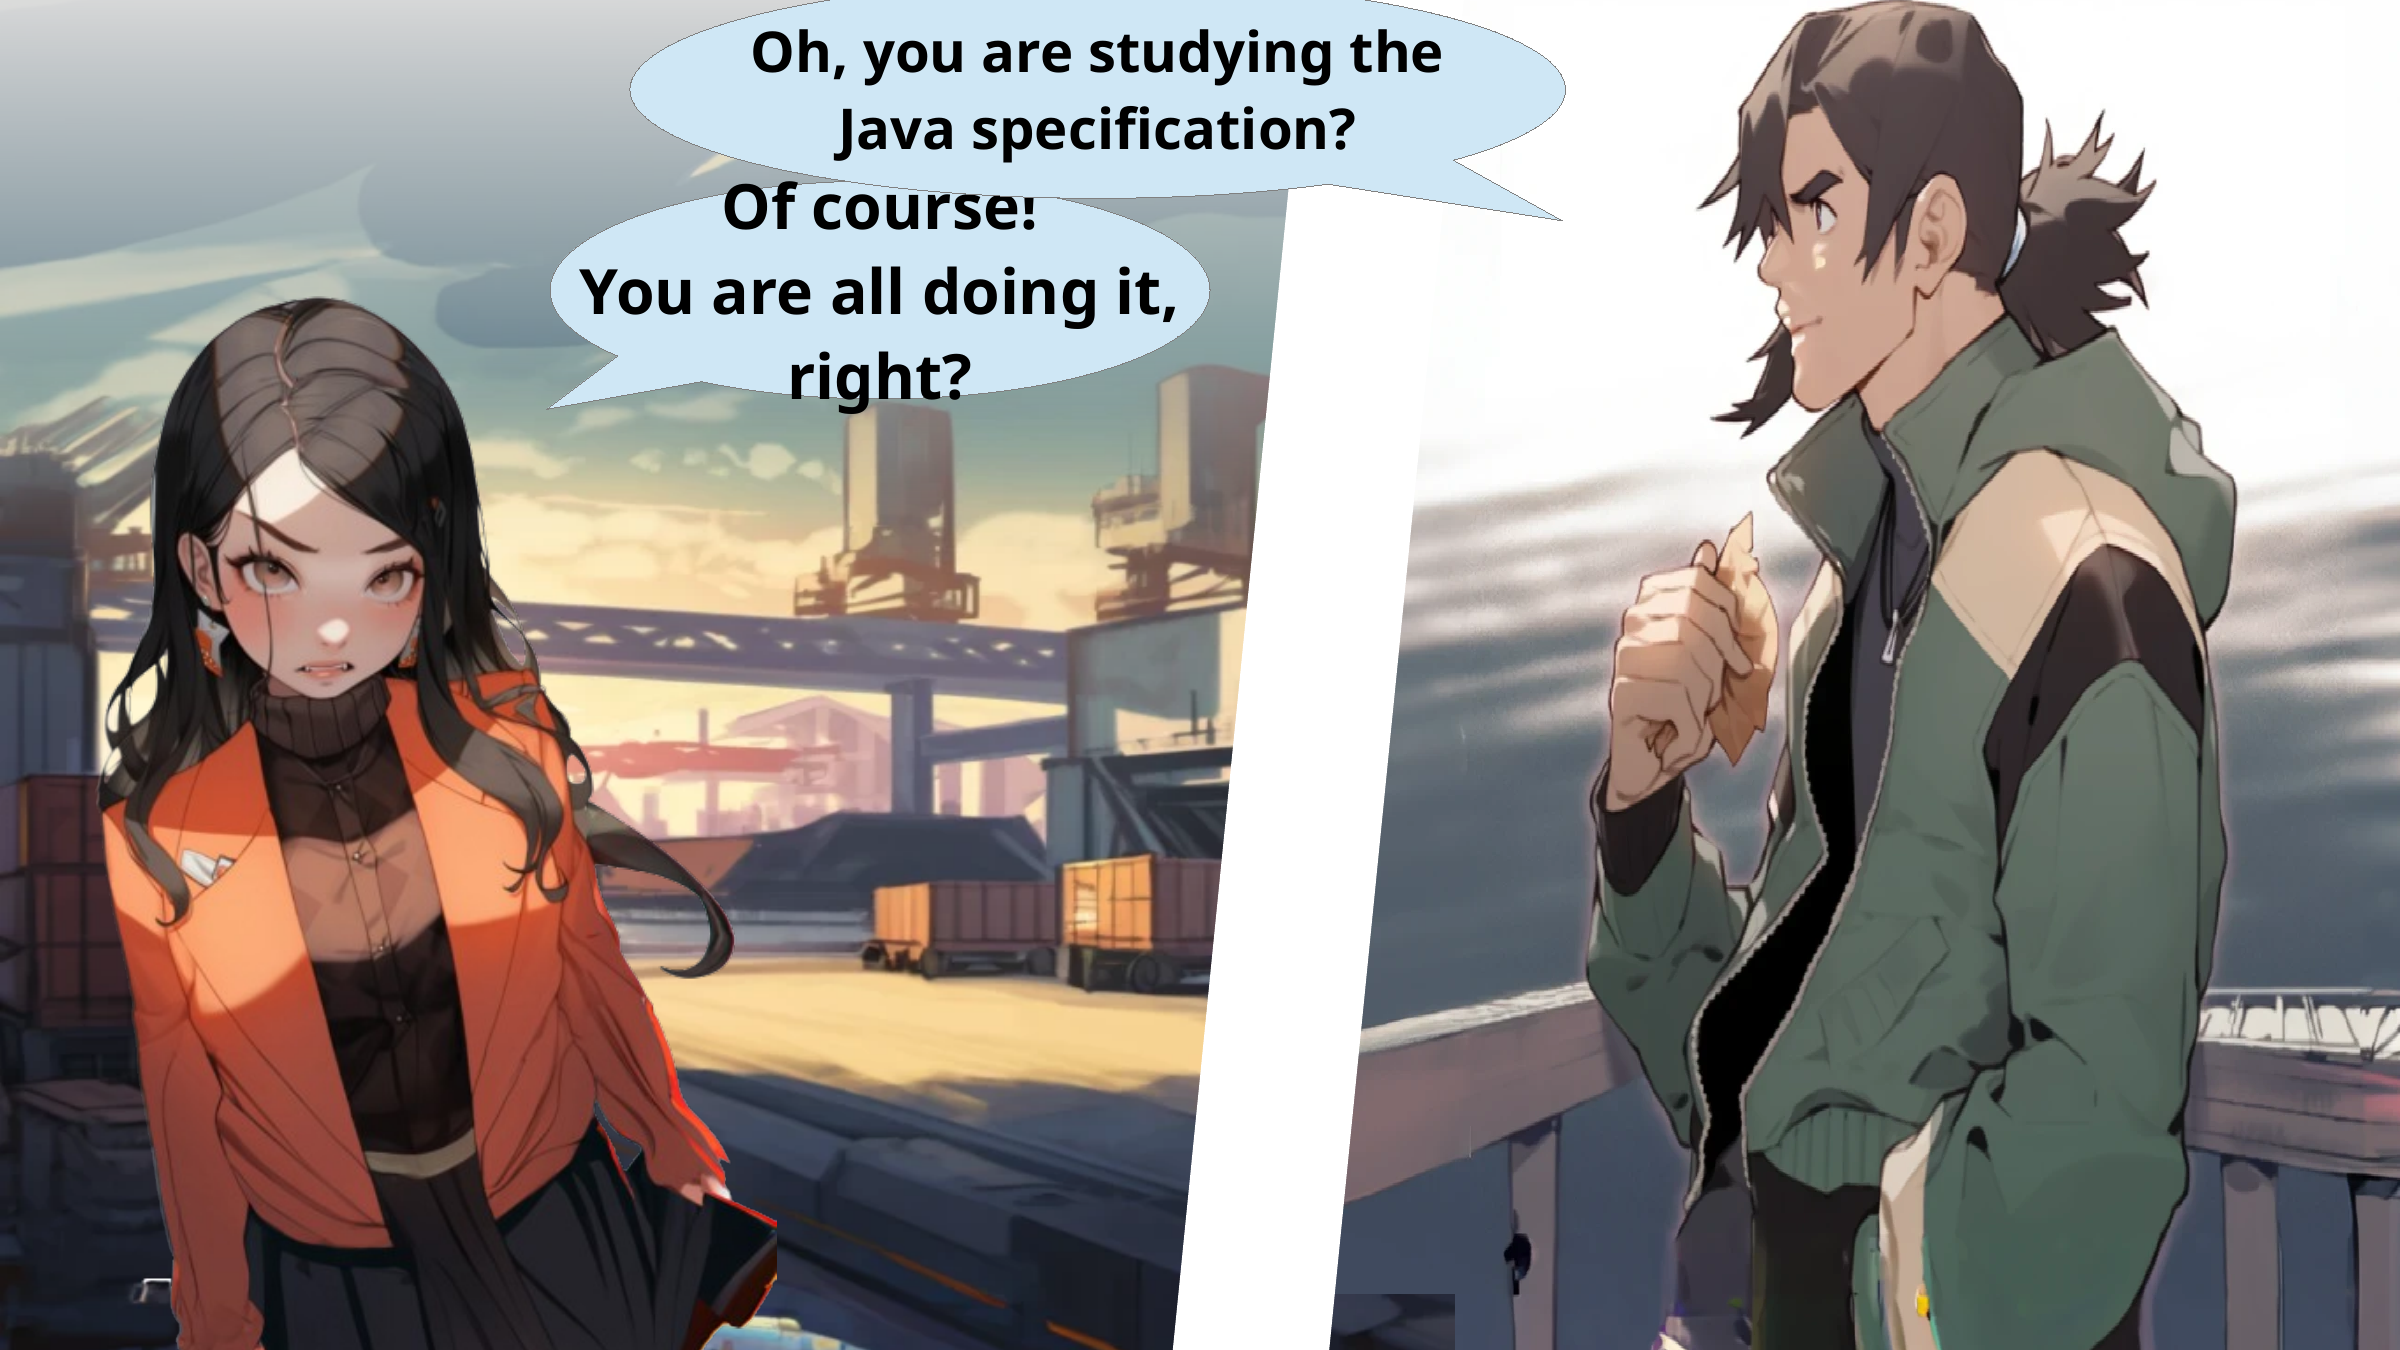

Oh, you are studying the
Java specification?
Of course!
You are all doing it,
right?